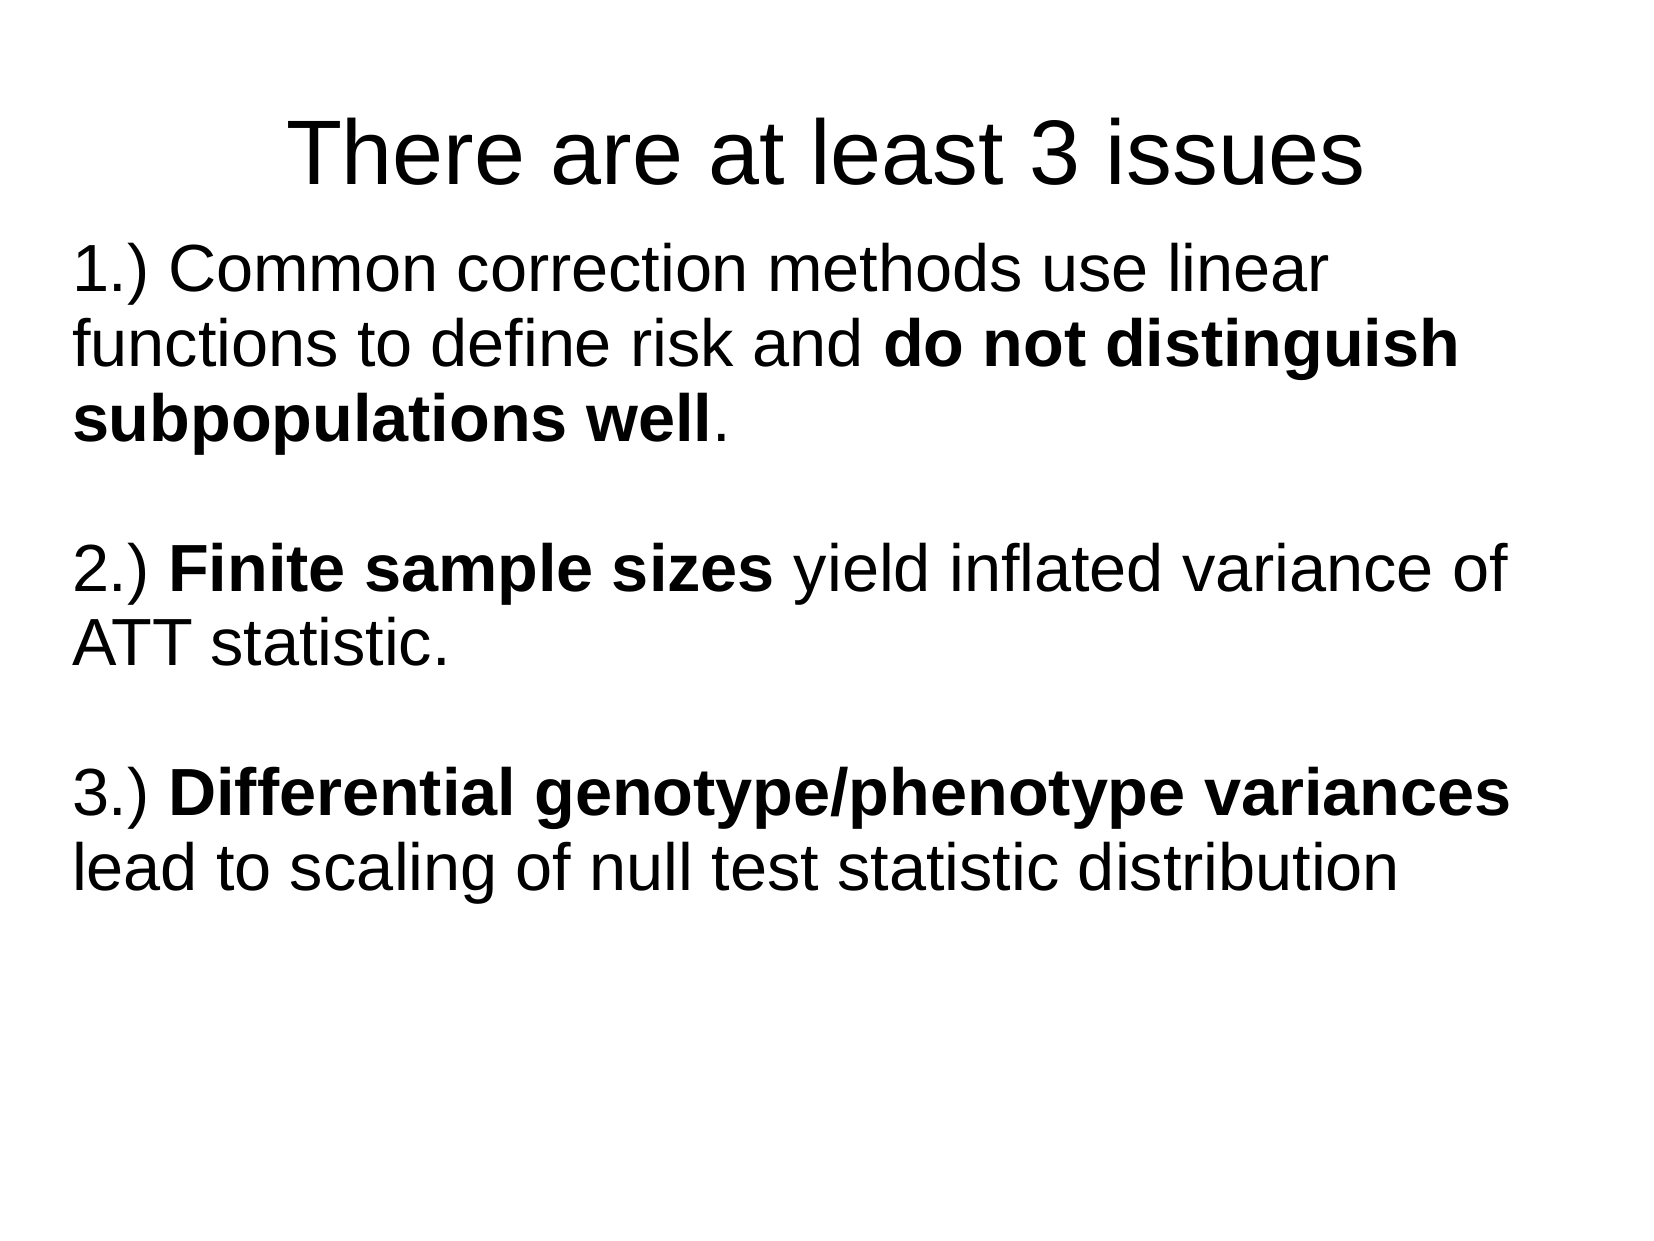

# There are at least 3 issues
1.) Common correction methods use linear functions to define risk and do not distinguish subpopulations well.
2.) Finite sample sizes yield inflated variance of ATT statistic.
3.) Differential genotype/phenotype variances lead to scaling of null test statistic distribution